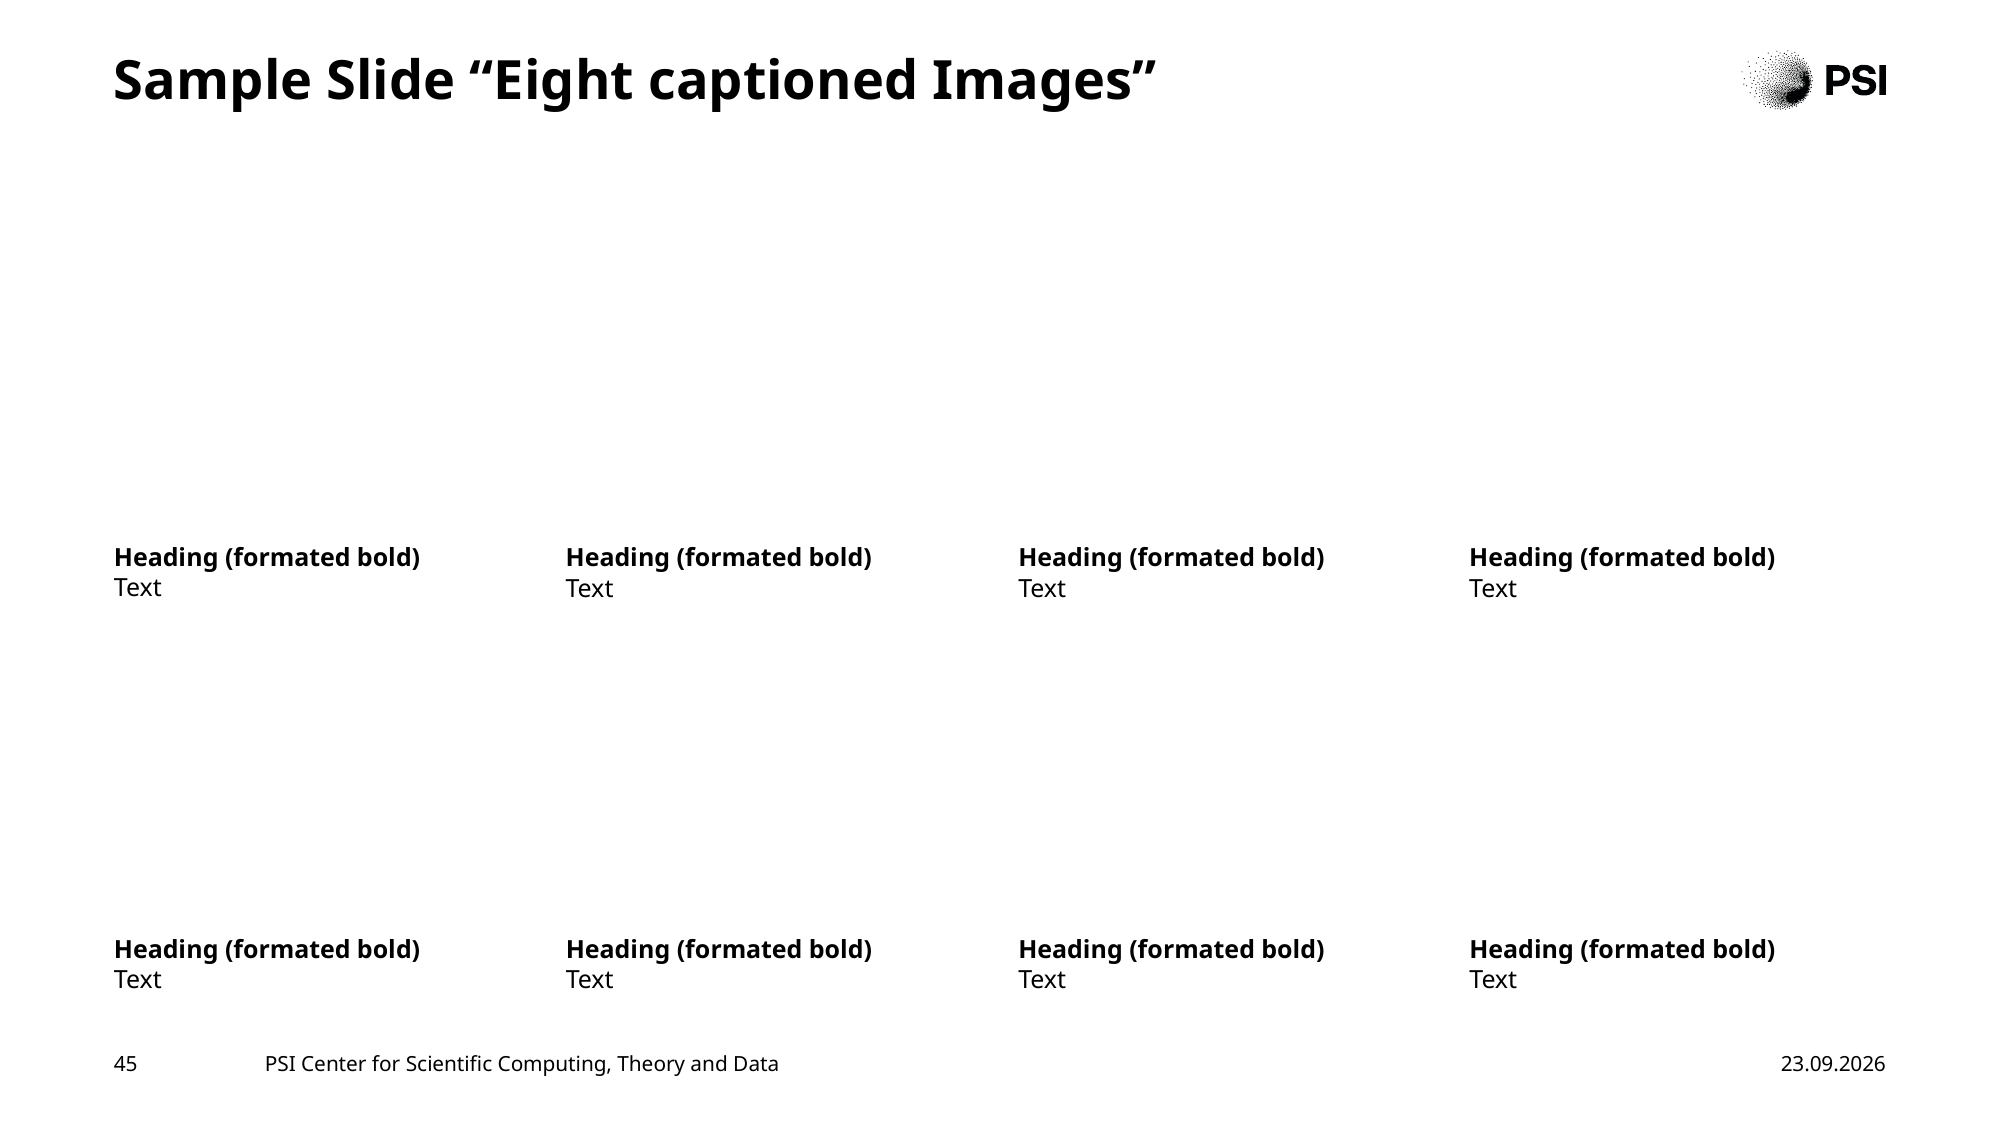

# Sample Slide “Eight captioned Images”
Heading (formated bold)
Text
Heading (formated bold)
Text
Heading (formated bold)
Text
Heading (formated bold)
Text
Heading (formated bold)
Text
Heading (formated bold)
Text
Heading (formated bold)
Text
Heading (formated bold)
Text
45
PSI Center for Scientific Computing, Theory and Data